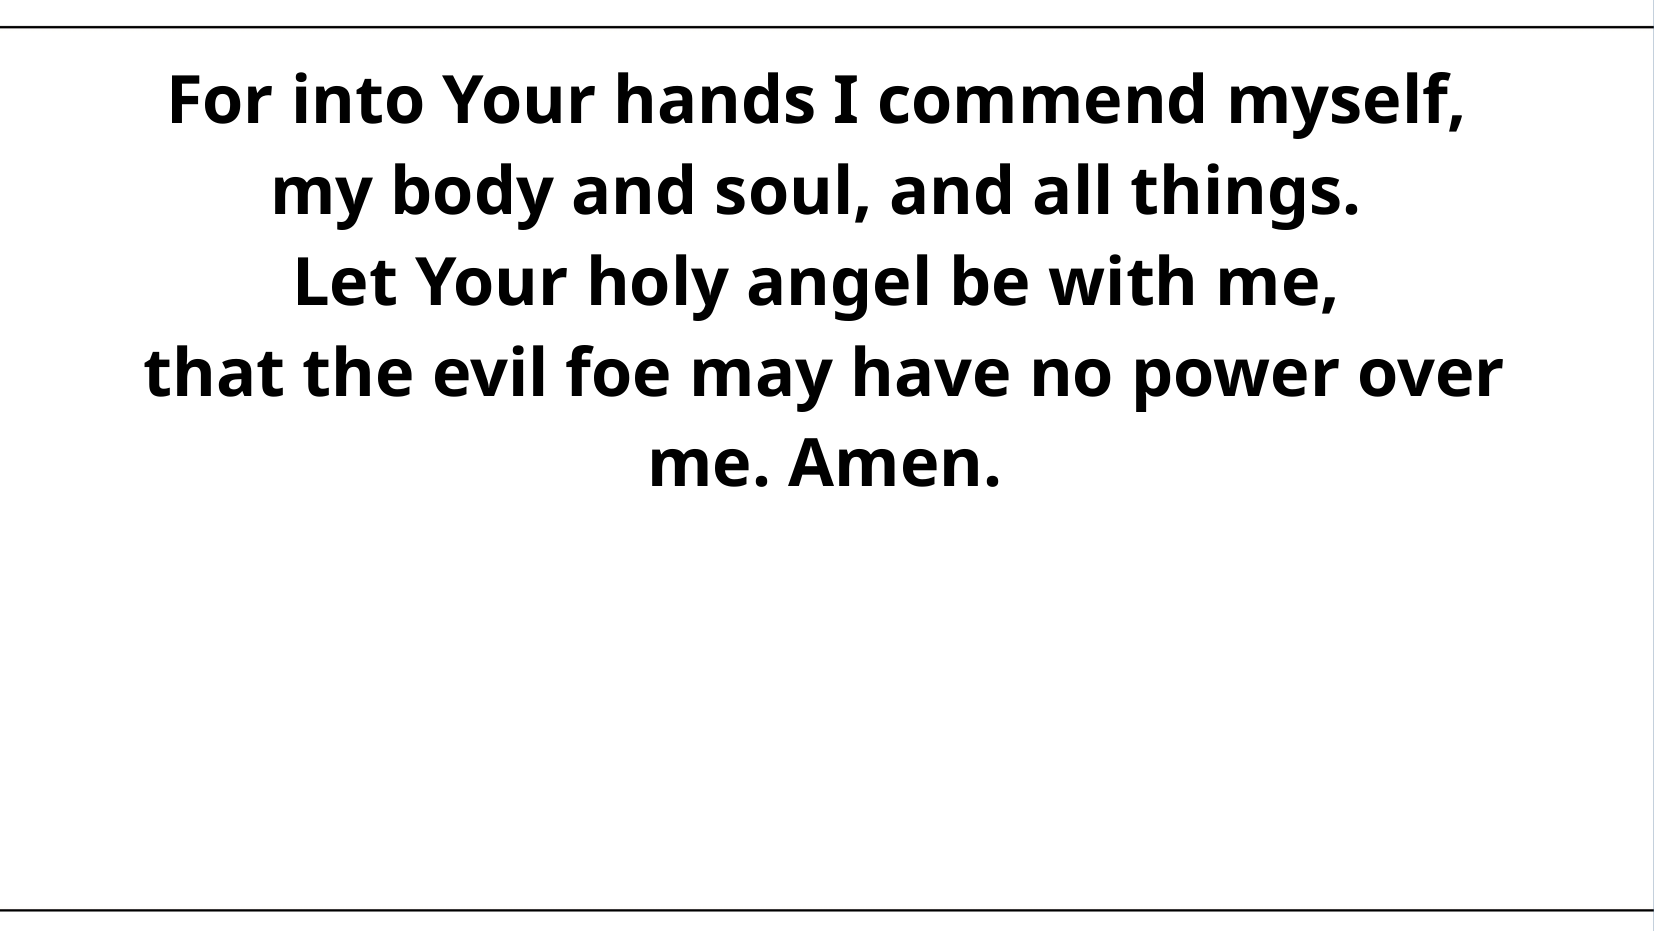

For into Your hands I commend myself,
my body and soul, and all things.
Let Your holy angel be with me,
that the evil foe may have no power over me. Amen.